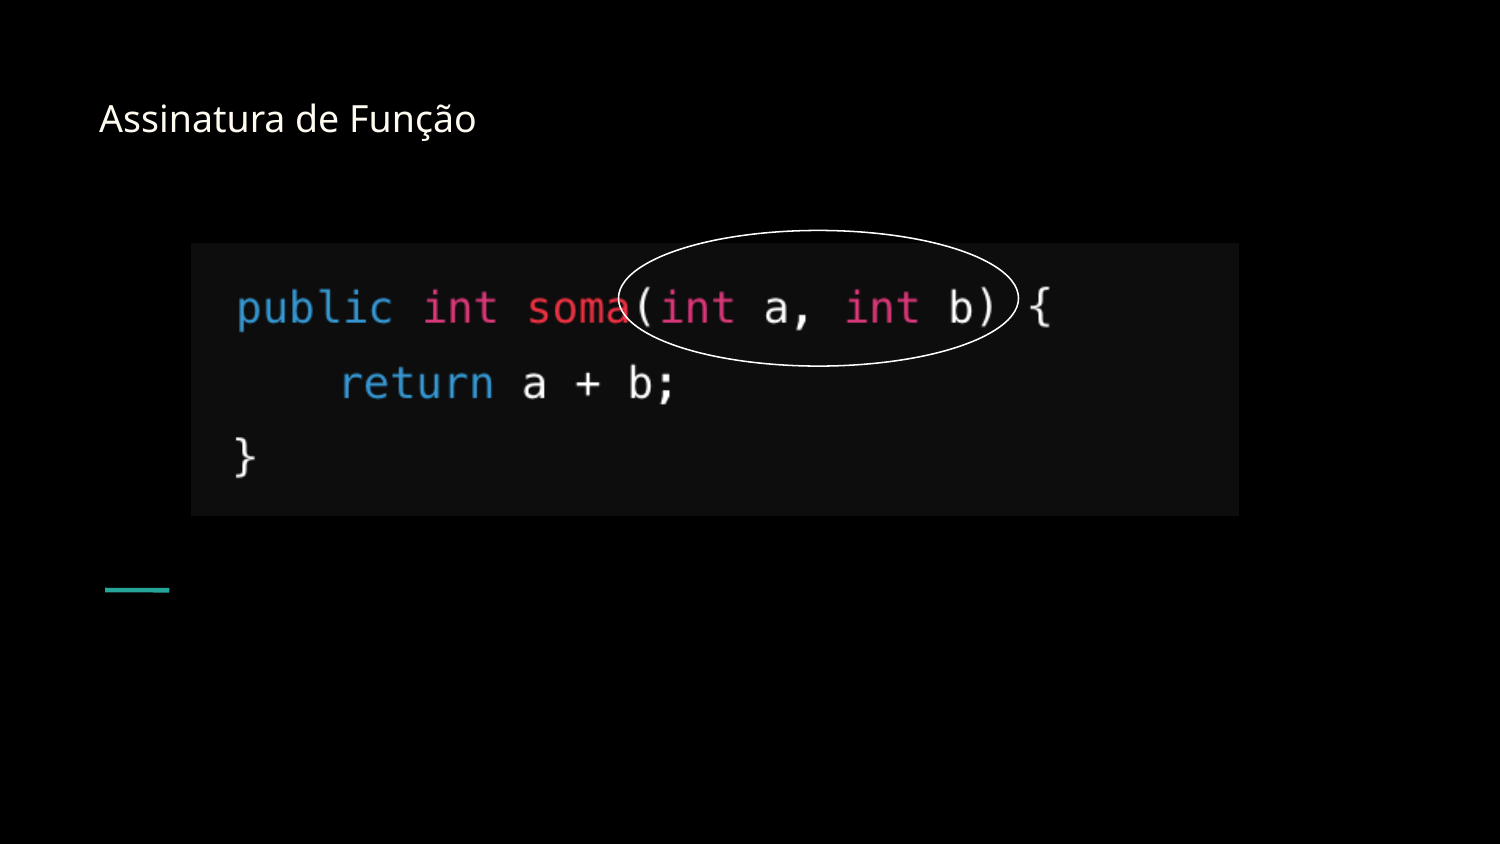

# Assinatura de Função
(int a, int b): Parâmetros da função, ambos do tipo int.